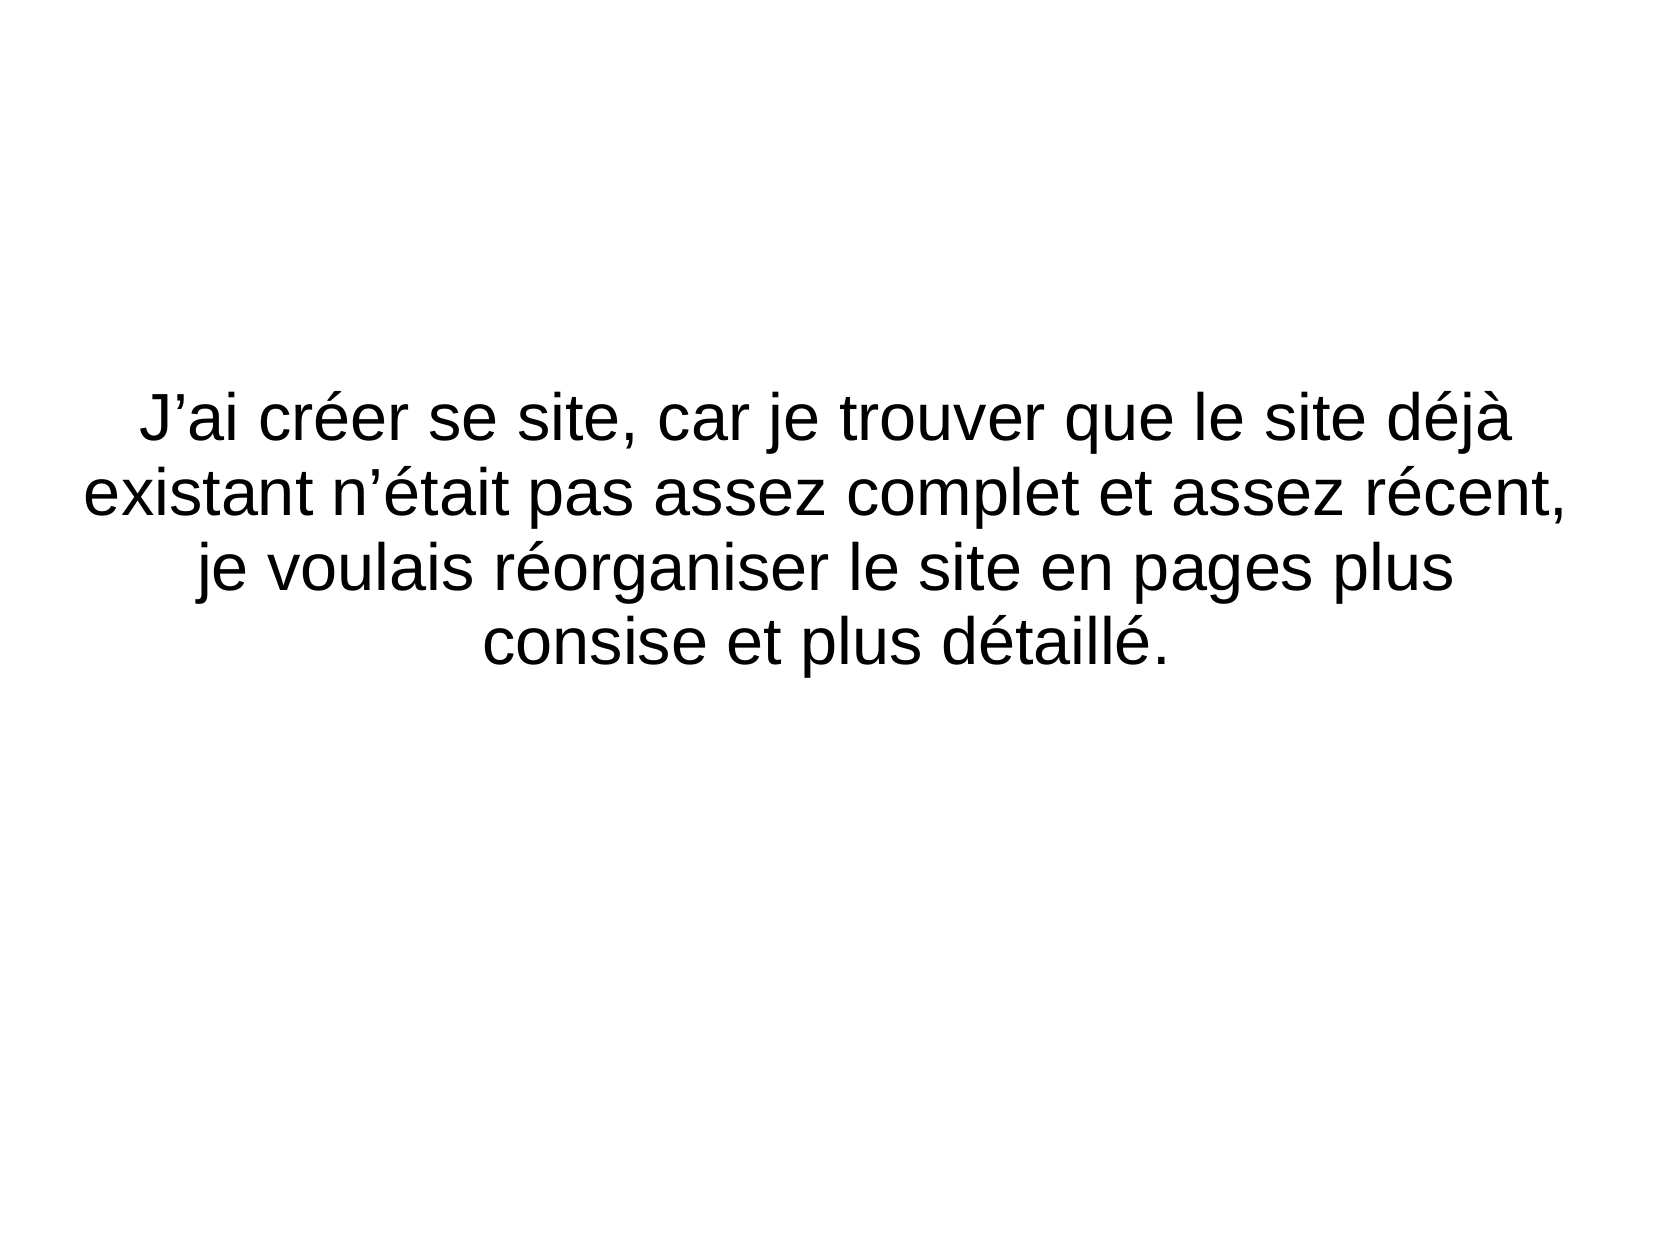

J’ai créer se site, car je trouver que le site déjà existant n’était pas assez complet et assez récent, je voulais réorganiser le site en pages plus consise et plus détaillé.